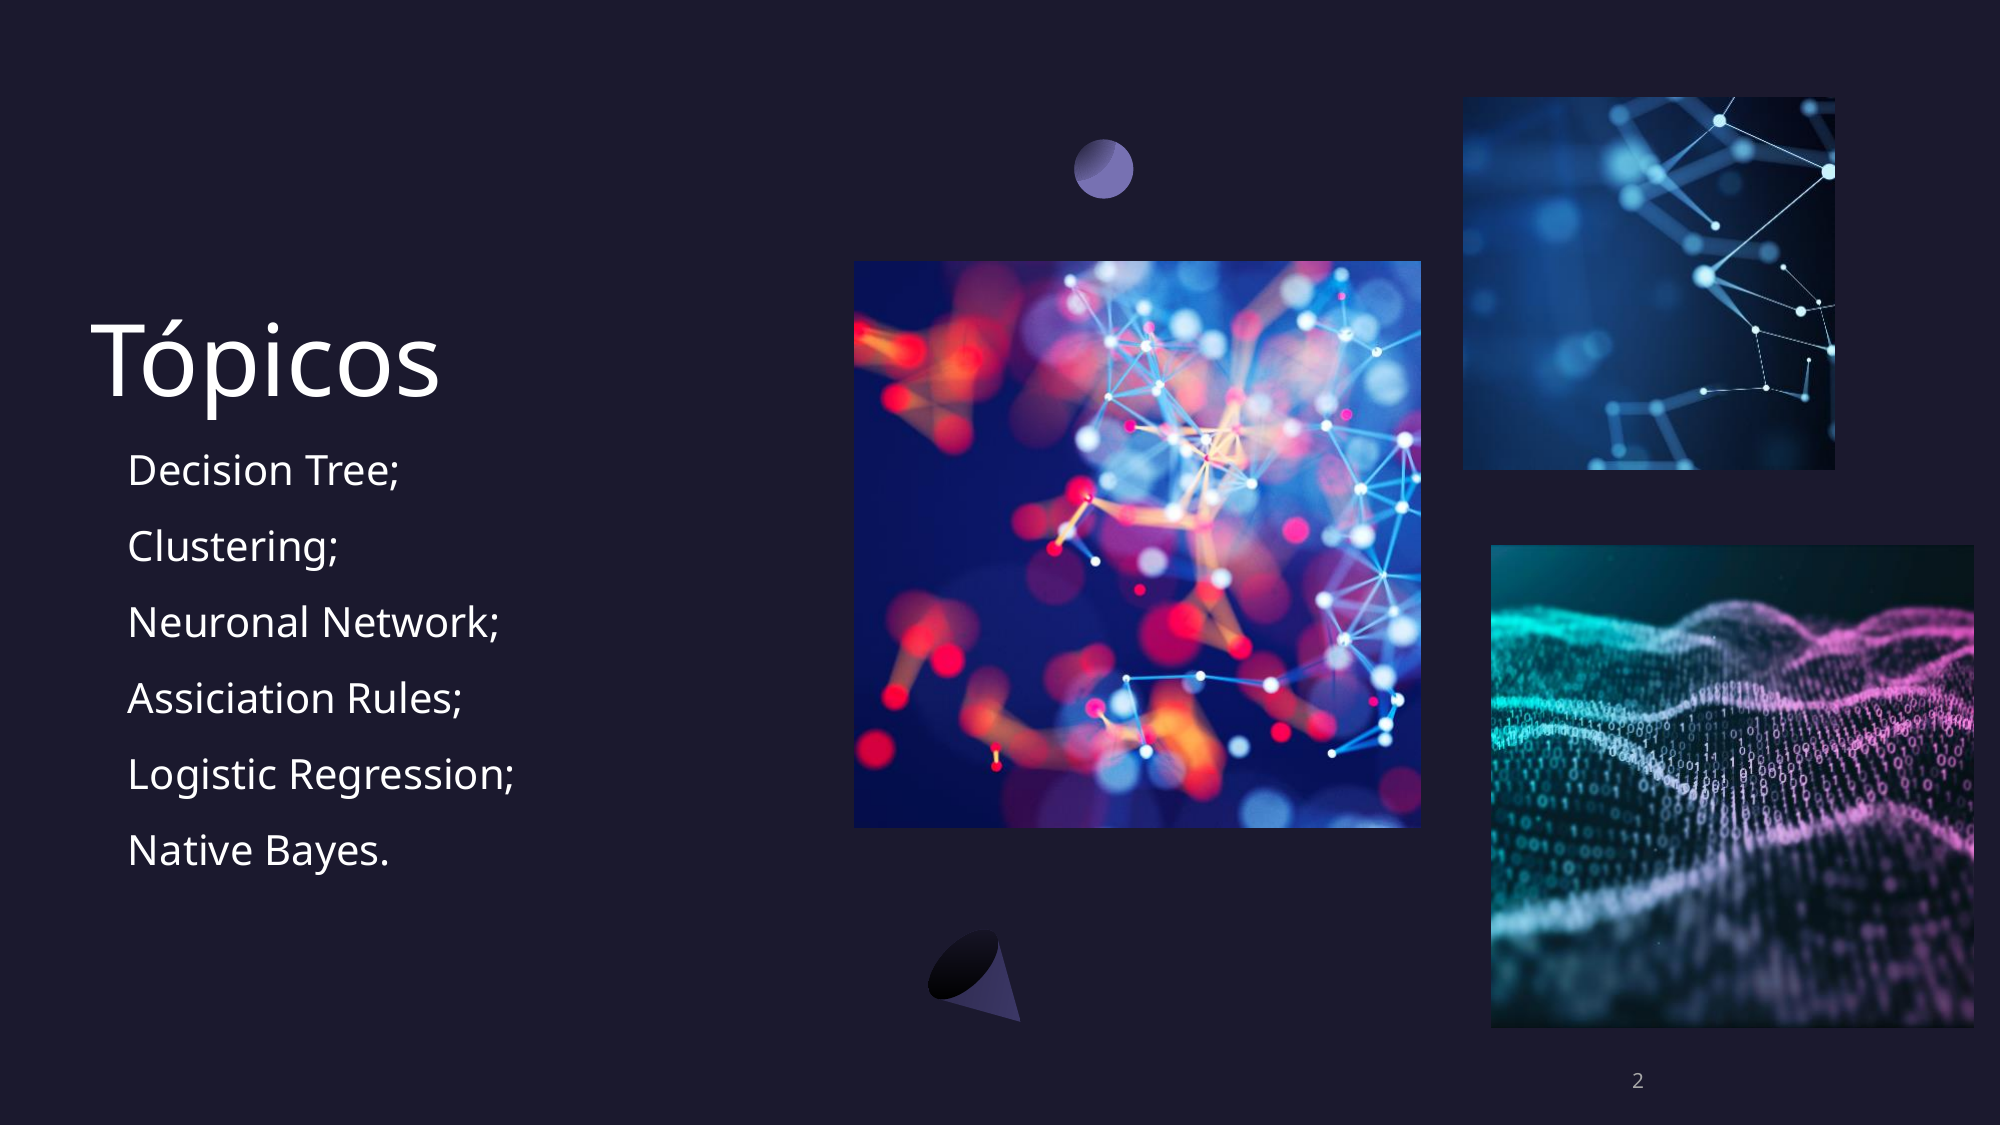

# Tópicos
Decision Tree;
Clustering;
Neuronal Network;
Assiciation Rules;
Logistic Regression;
Native Bayes.